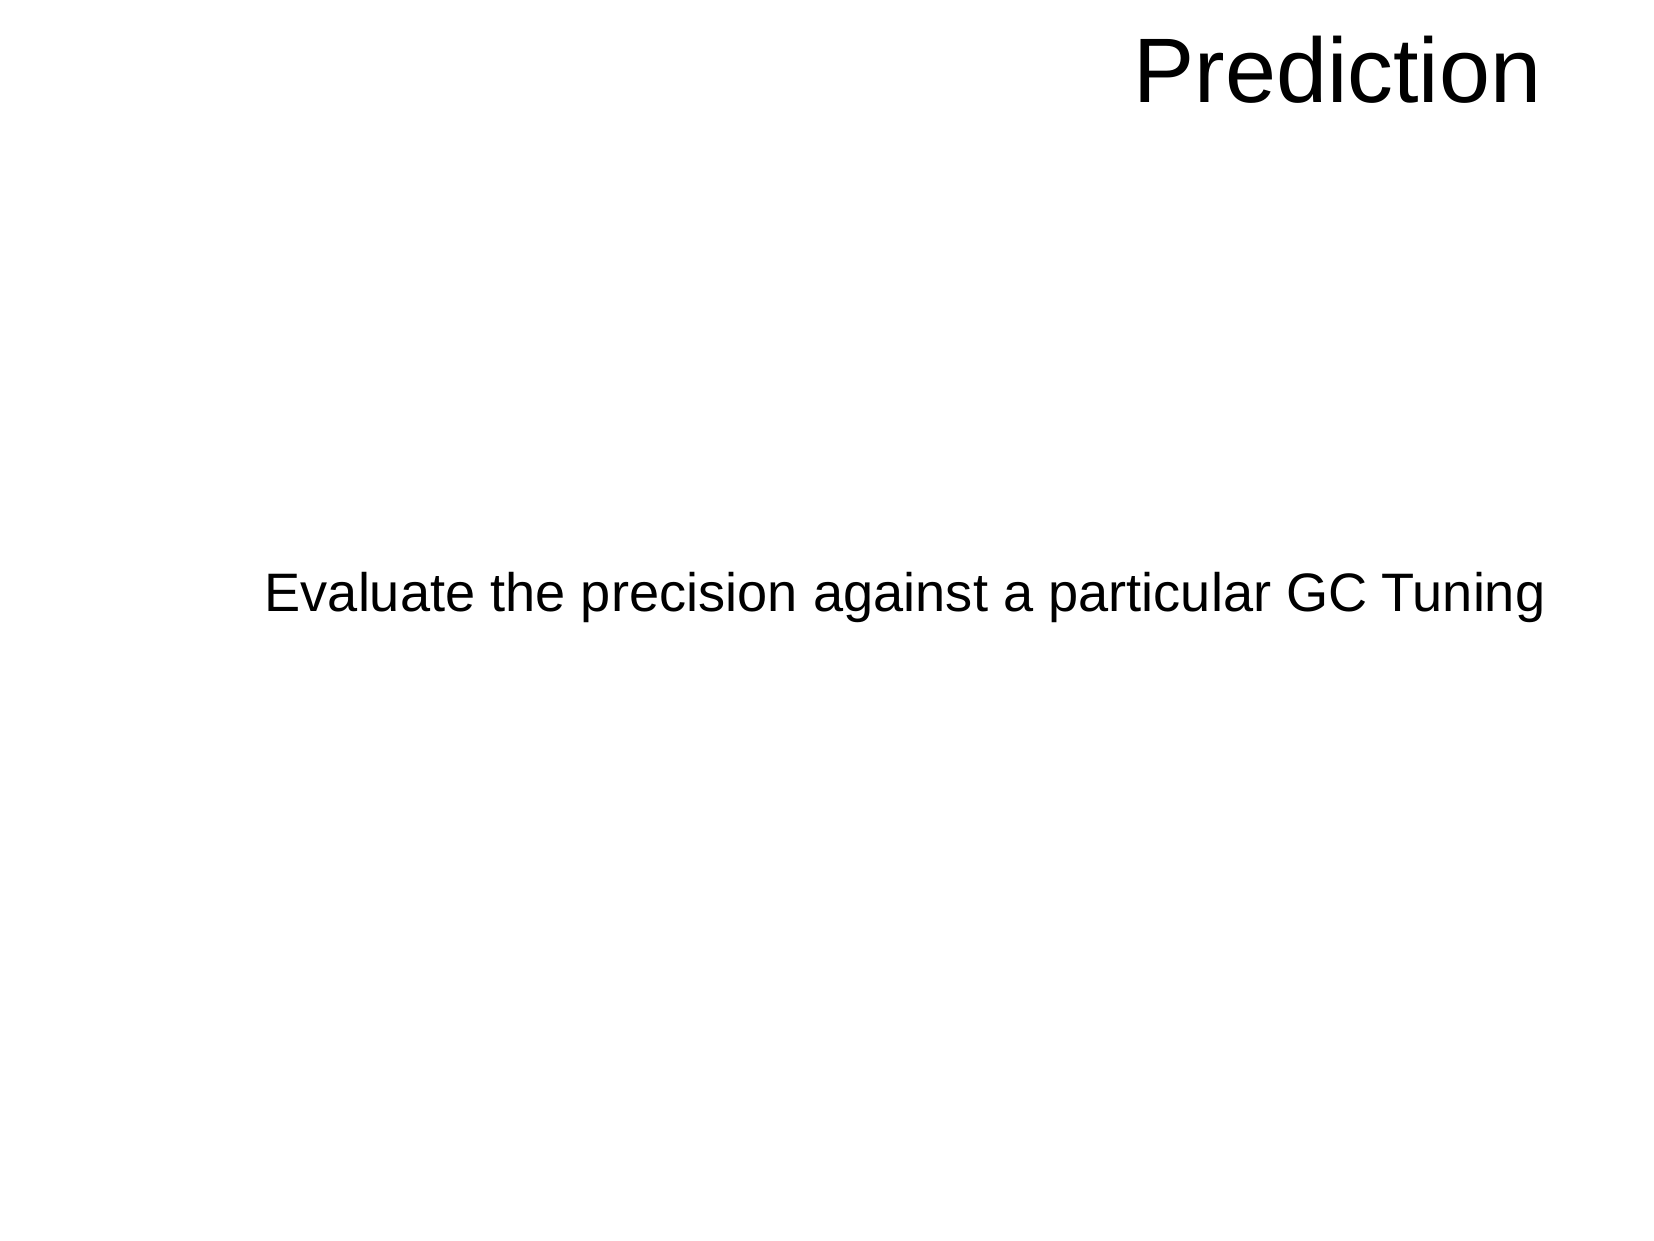

# Prediction
Evaluate the precision against a particular GC Tuning